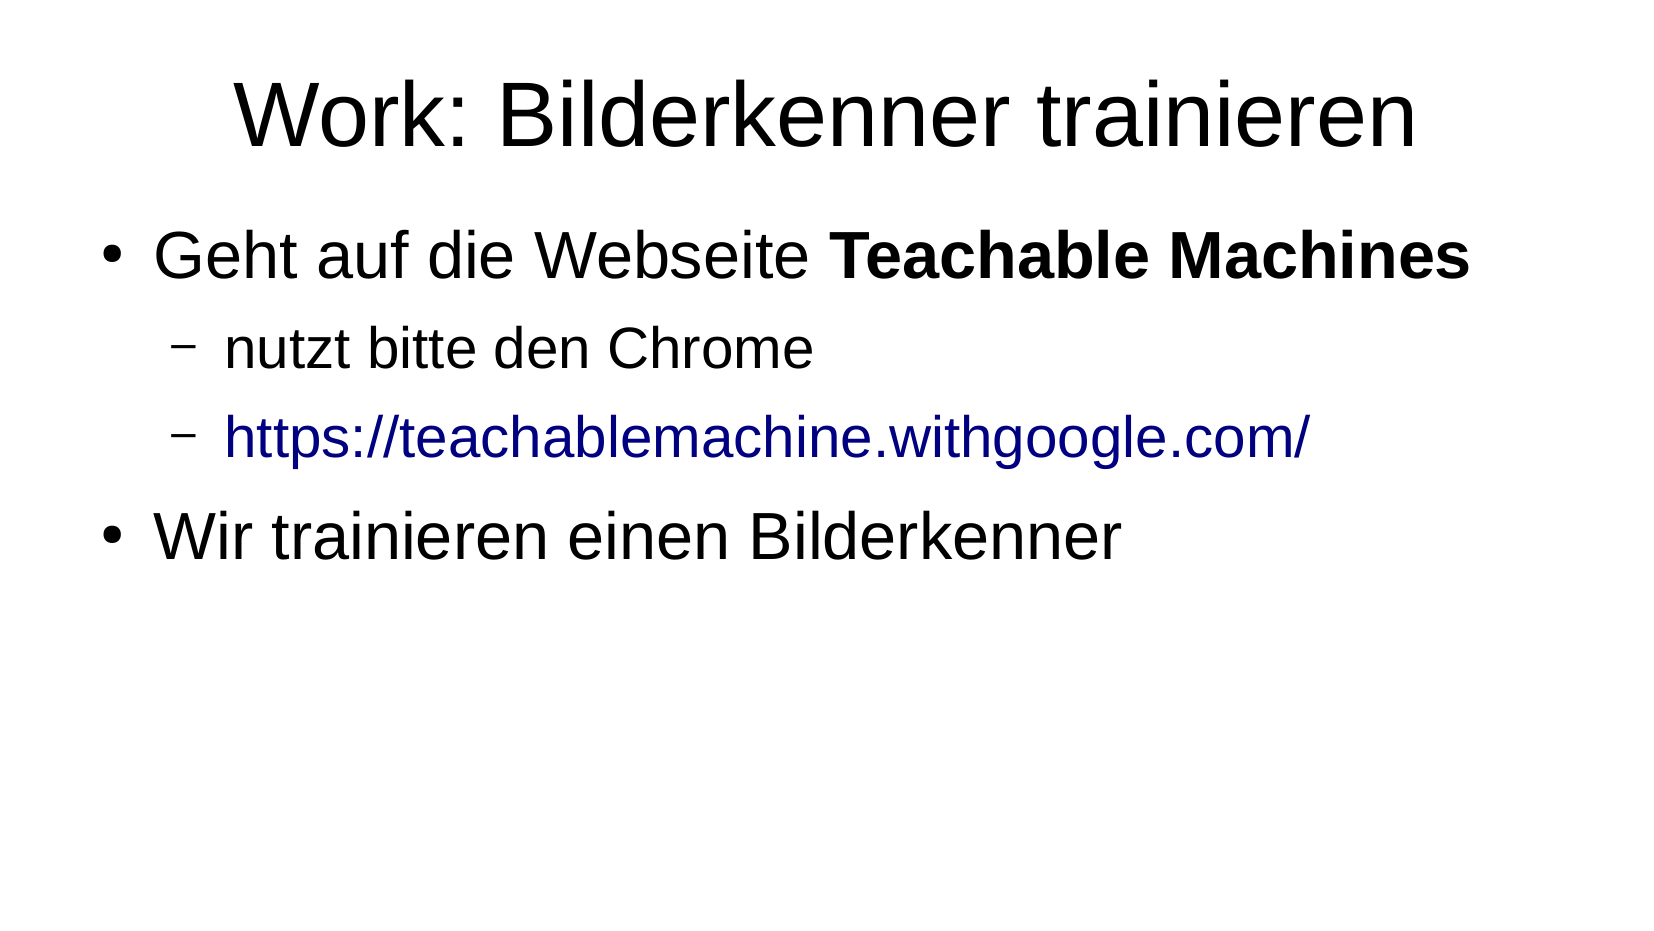

# Work: Bilderkenner trainieren
Geht auf die Webseite Teachable Machines
nutzt bitte den Chrome
https://teachablemachine.withgoogle.com/
Wir trainieren einen Bilderkenner